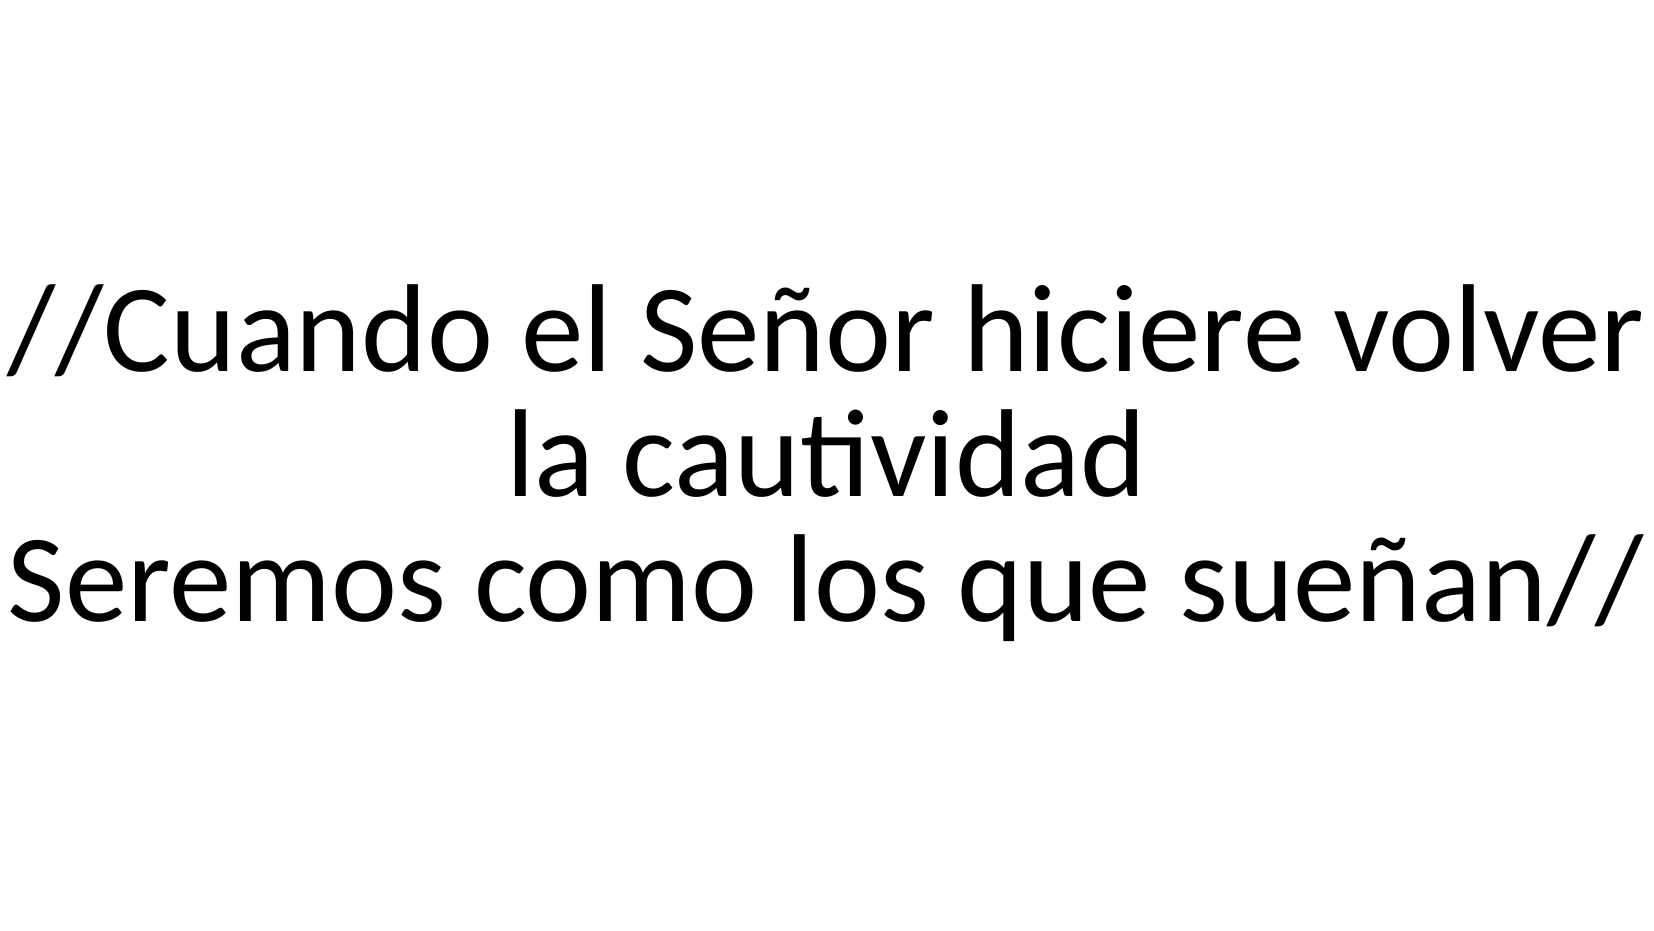

# //Cuando el Señor hiciere volver la cautividad Seremos como los que sueñan//